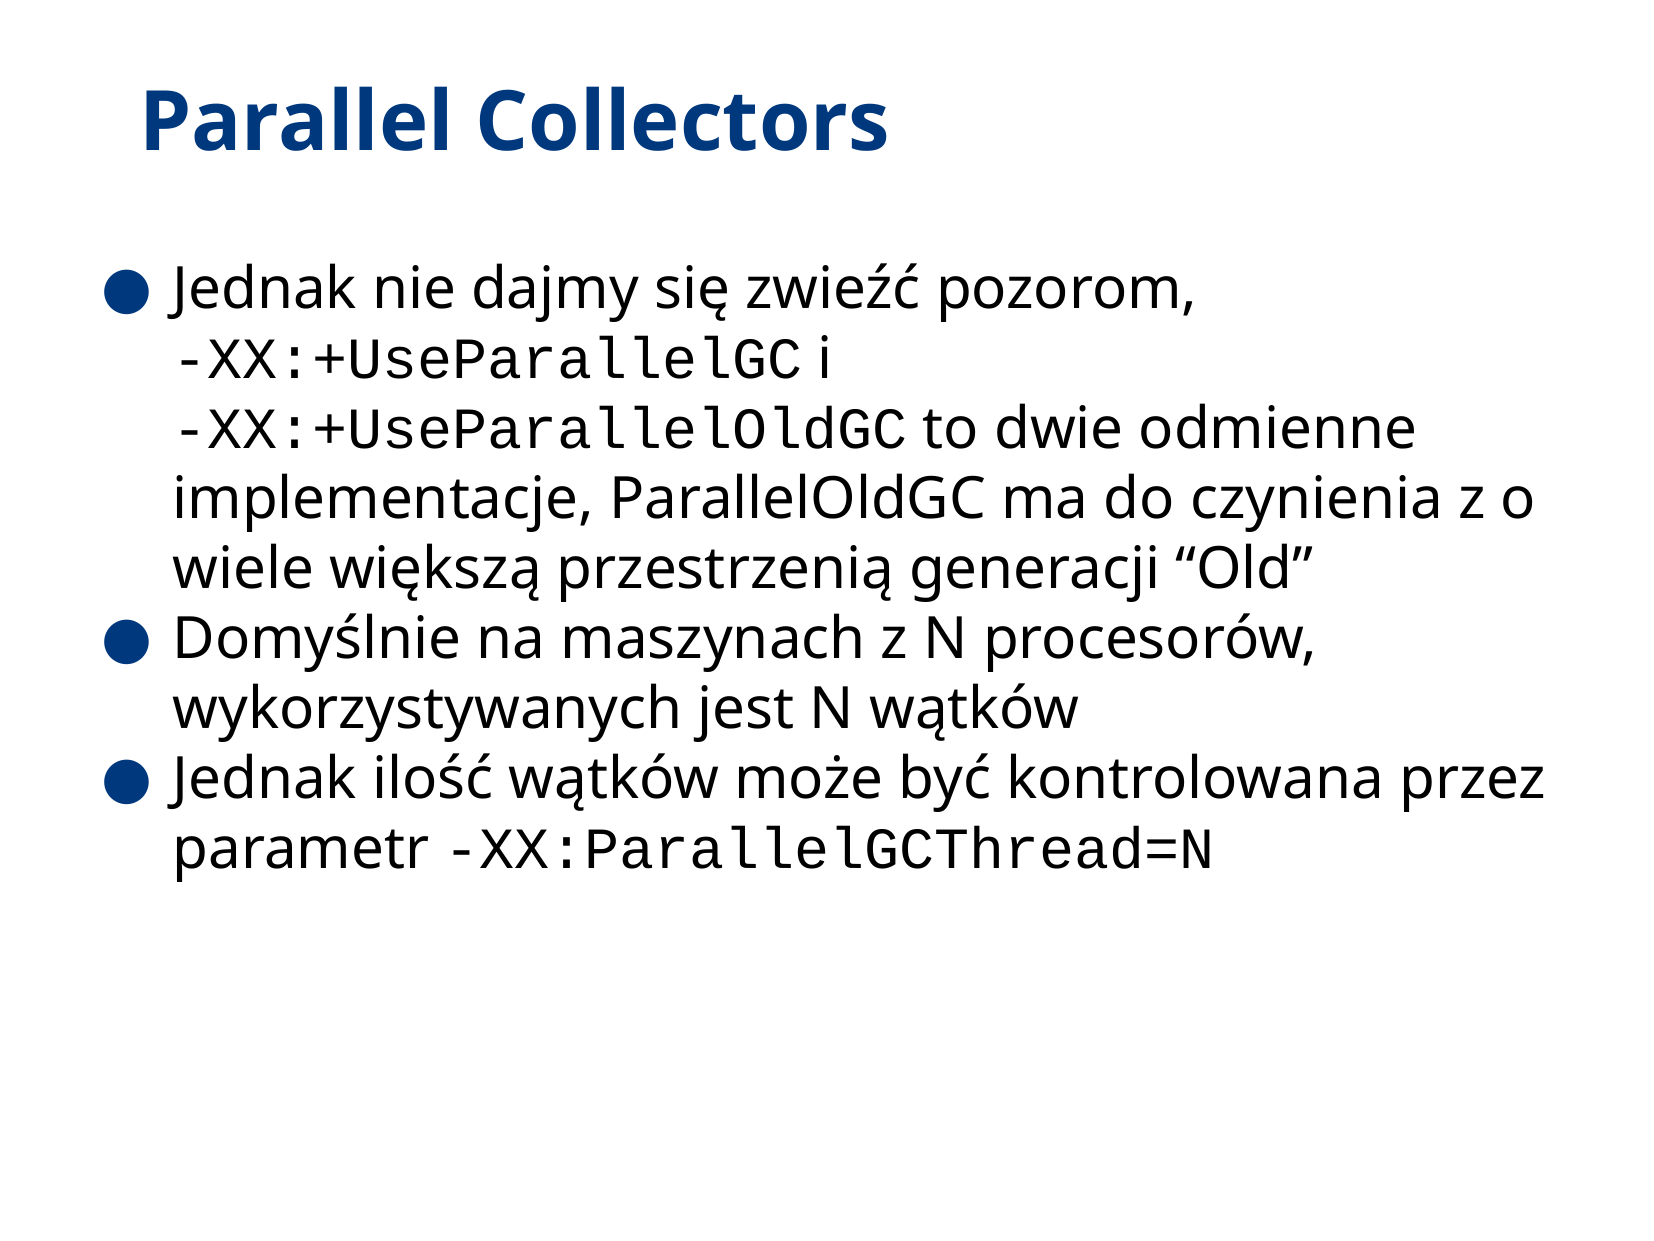

Parallel Collectors
# Jednak nie dajmy się zwieźć pozorom, -XX:+UseParallelGC i -XX:+UseParallelOldGC to dwie odmienne implementacje, ParallelOldGC ma do czynienia z o wiele większą przestrzenią generacji “Old”
Domyślnie na maszynach z N procesorów, wykorzystywanych jest N wątków
Jednak ilość wątków może być kontrolowana przez parametr -XX:ParallelGCThread=N